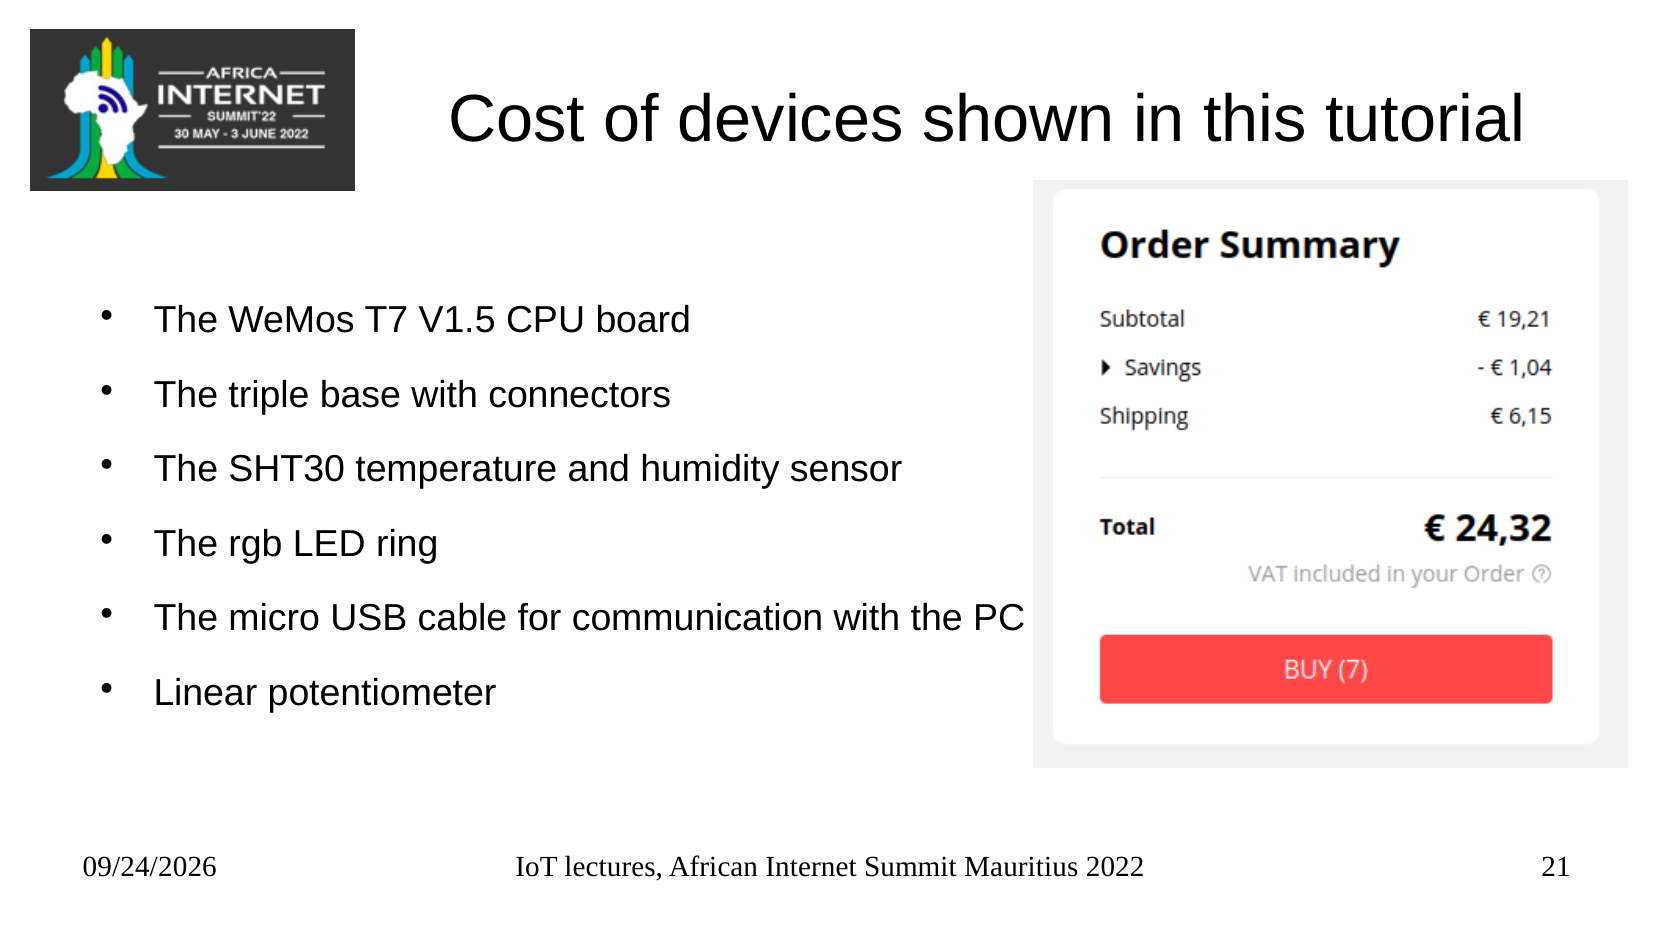

# Cost of devices shown in this tutorial
The WeMos T7 V1.5 CPU board
The triple base with connectors
The SHT30 temperature and humidity sensor
The rgb LED ring
The micro USB cable for communication with the PC
Linear potentiometer
IoT lectures, African Internet Summit Mauritius 2022
21